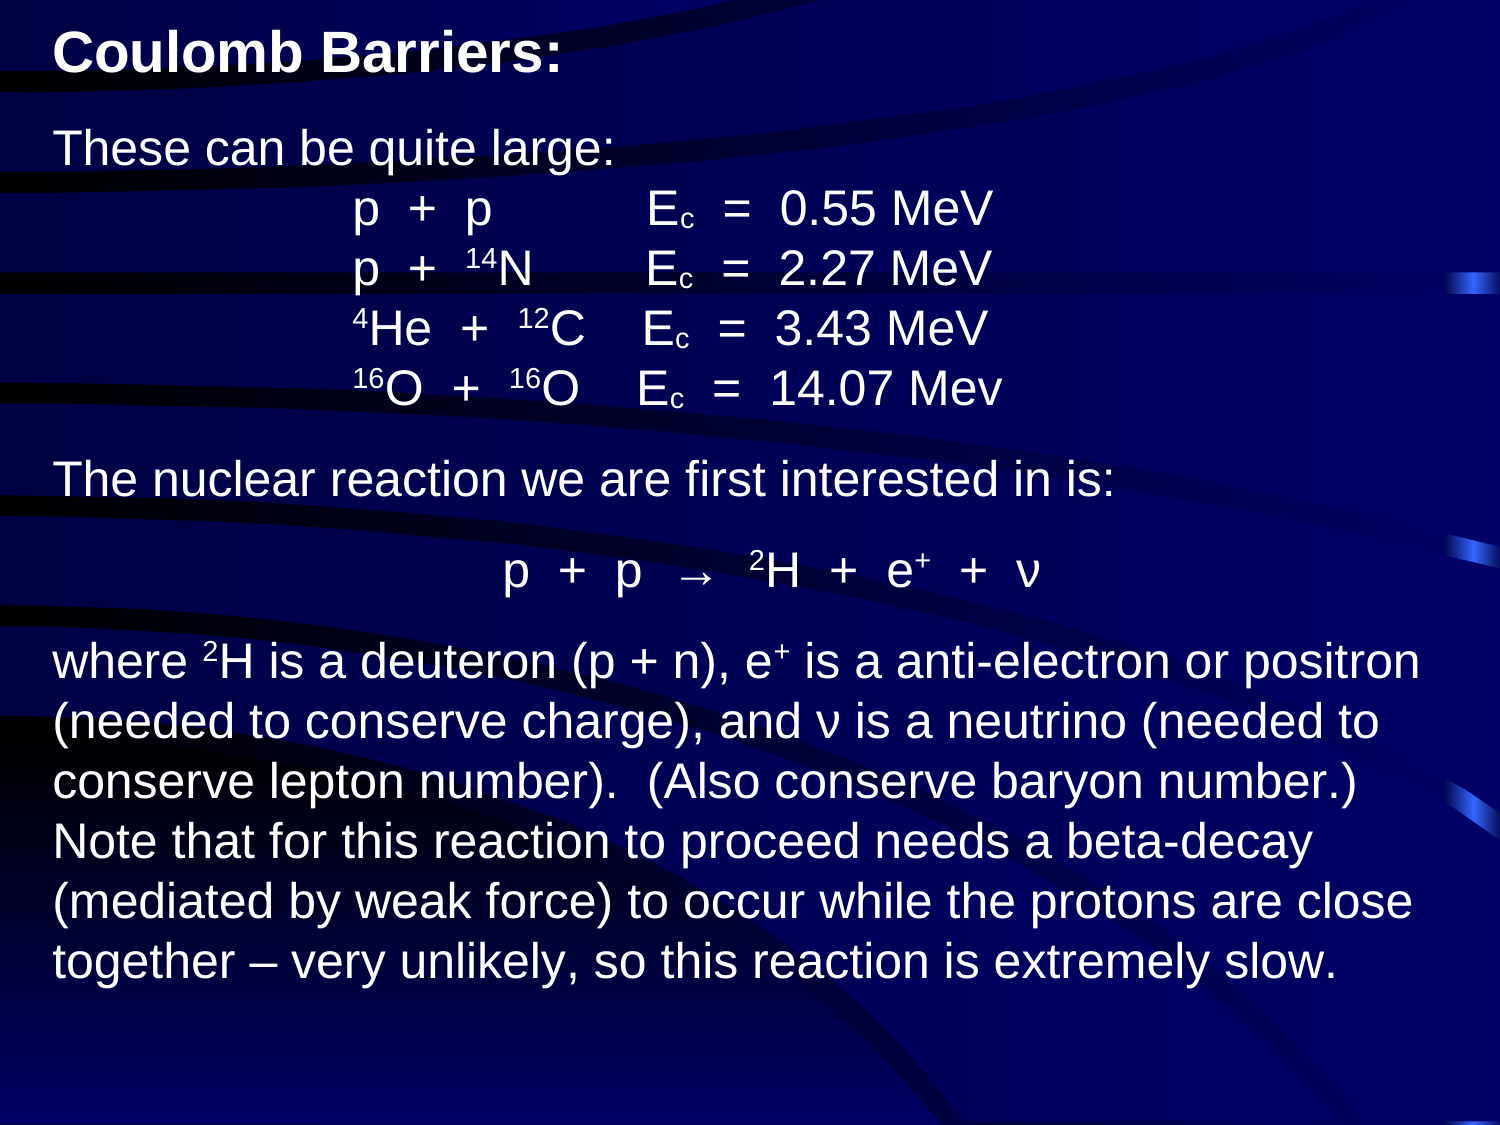

Coulomb Barriers:
These can be quite large:
		p + p Ec = 0.55 MeV
		p + 14N Ec = 2.27 MeV
		4He + 12C Ec = 3.43 MeV
		16O + 16O Ec = 14.07 Mev
The nuclear reaction we are first interested in is:
			p + p → 2H + e+ + ν
where 2H is a deuteron (p + n), e+ is a anti-electron or positron (needed to conserve charge), and ν is a neutrino (needed to conserve lepton number). (Also conserve baryon number.) Note that for this reaction to proceed needs a beta-decay (mediated by weak force) to occur while the protons are close together – very unlikely, so this reaction is extremely slow.